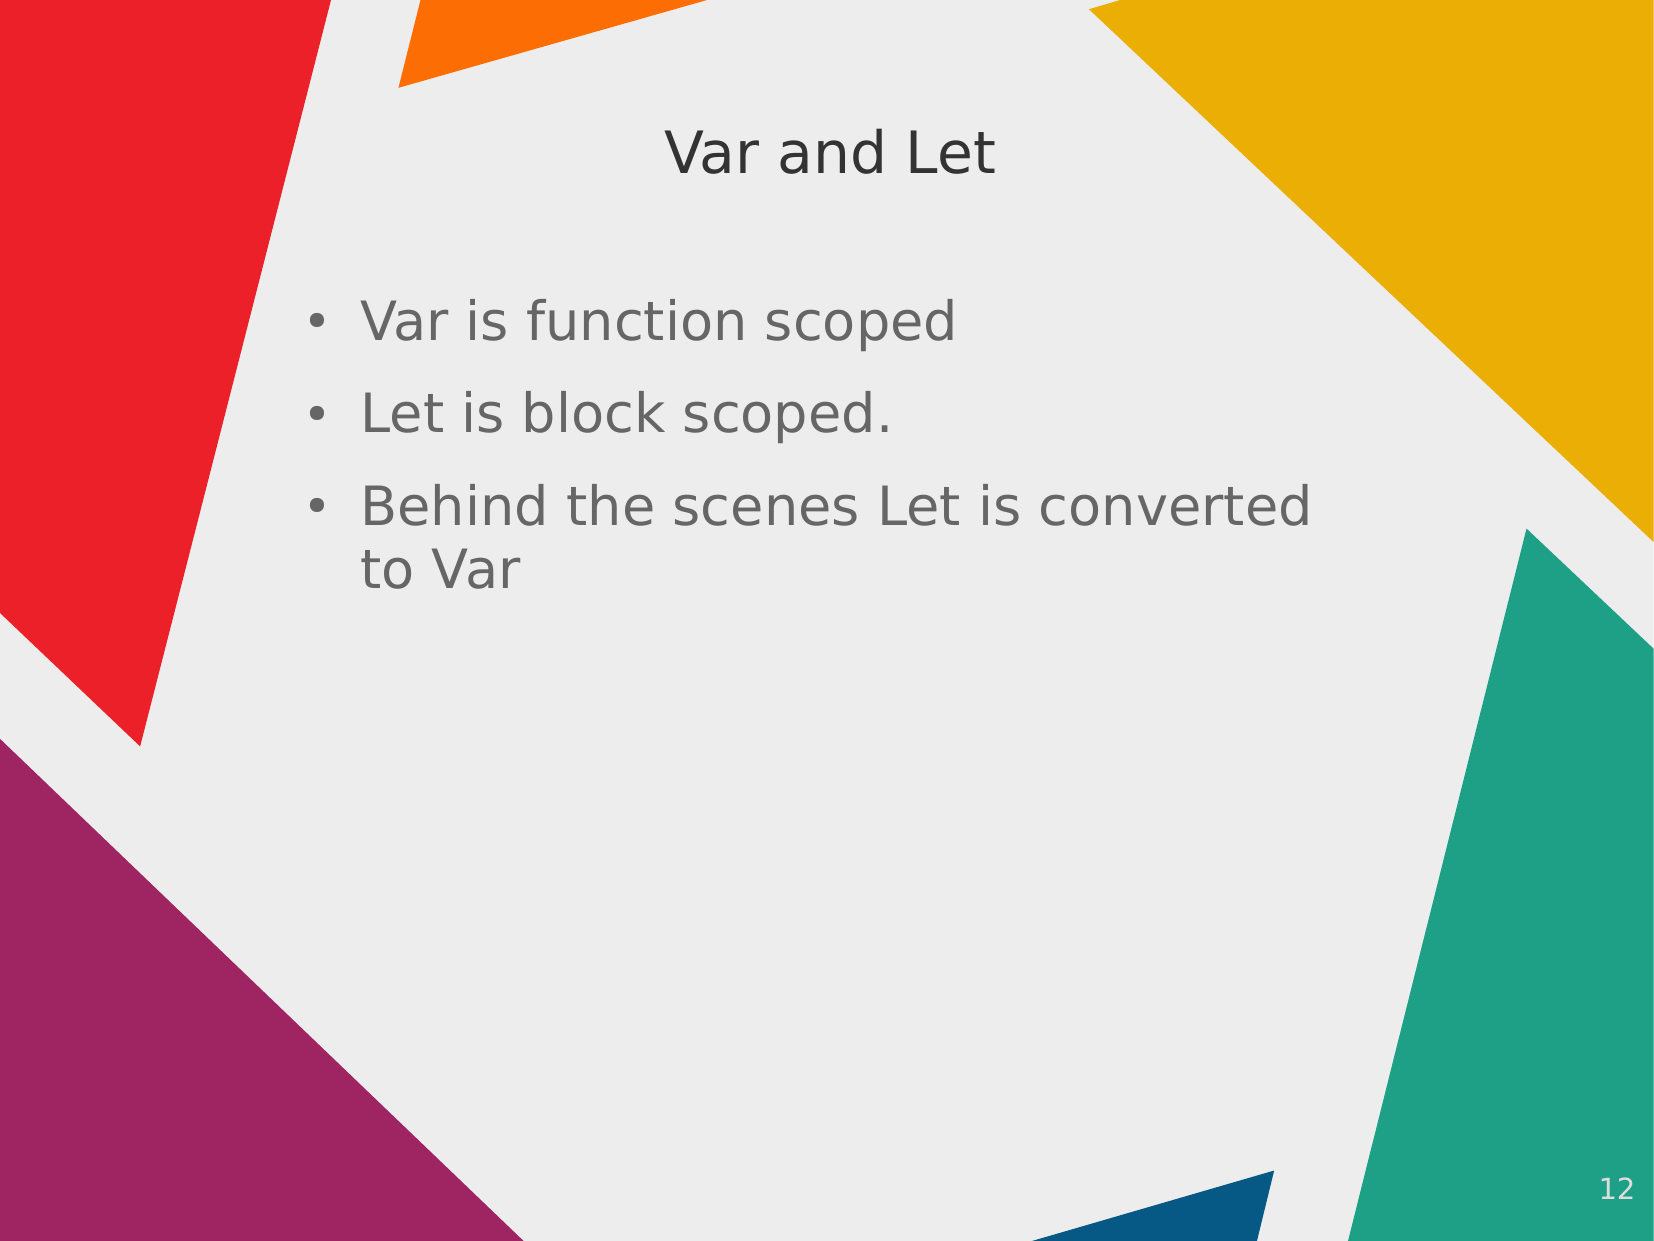

# Var and Let
Var is function scoped
Let is block scoped.
Behind the scenes Let is converted to Var
12